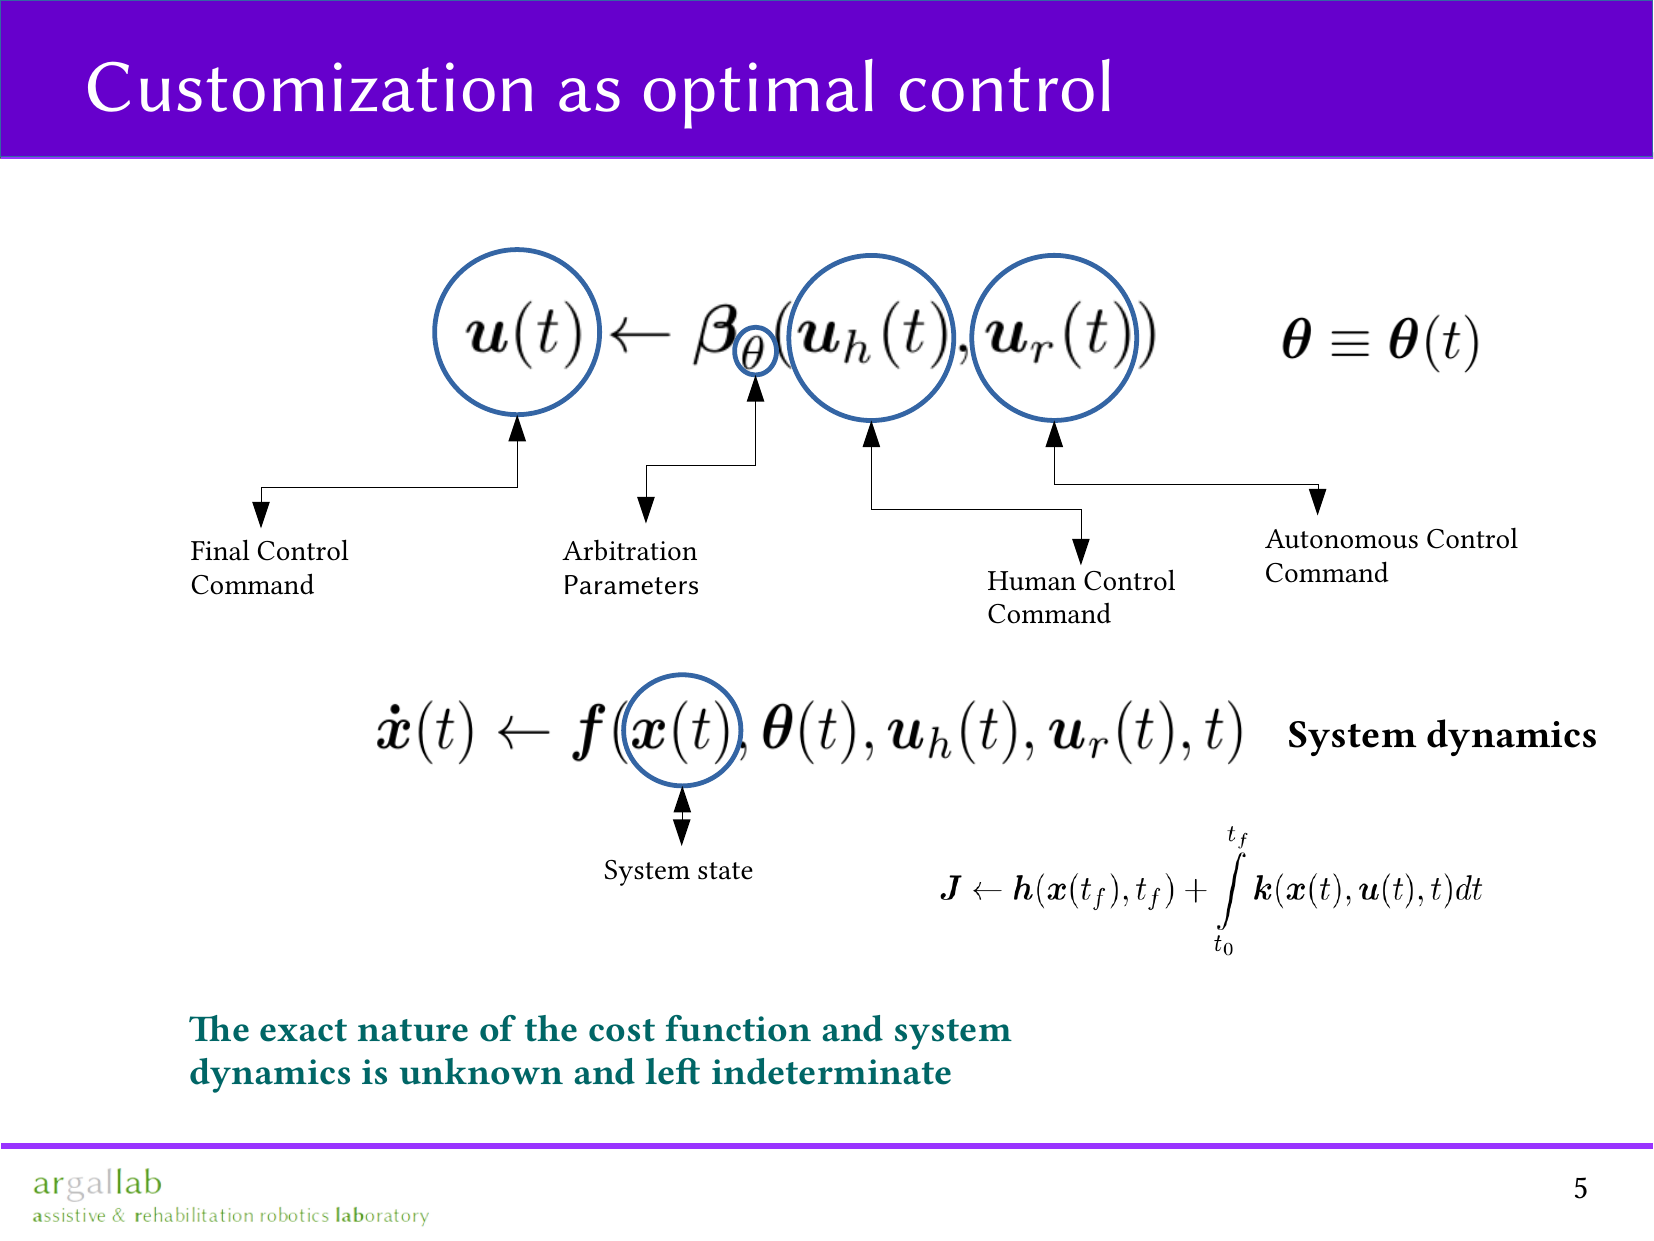

Customization as optimal control
Autonomous Control
Command
Final Control
Command
Arbitration Parameters
Human Control
Command
System dynamics
System state
The exact nature of the cost function and system dynamics is unknown and left indeterminate